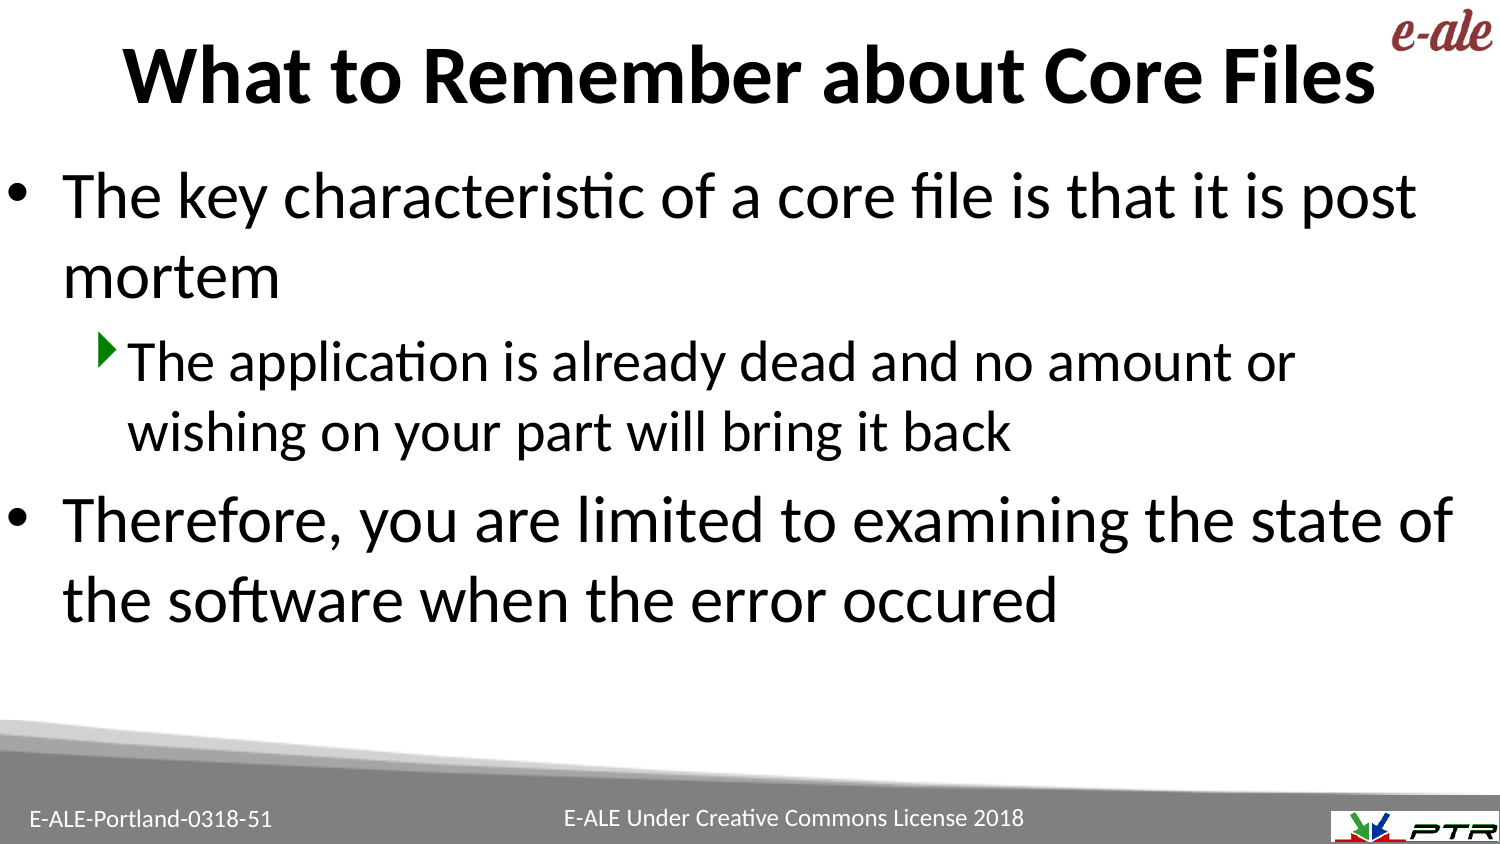

# What to Remember about Core Files
The key characteristic of a core file is that it is post mortem
The application is already dead and no amount or wishing on your part will bring it back
Therefore, you are limited to examining the state of the software when the error occured
E-ALE-Portland-0318-